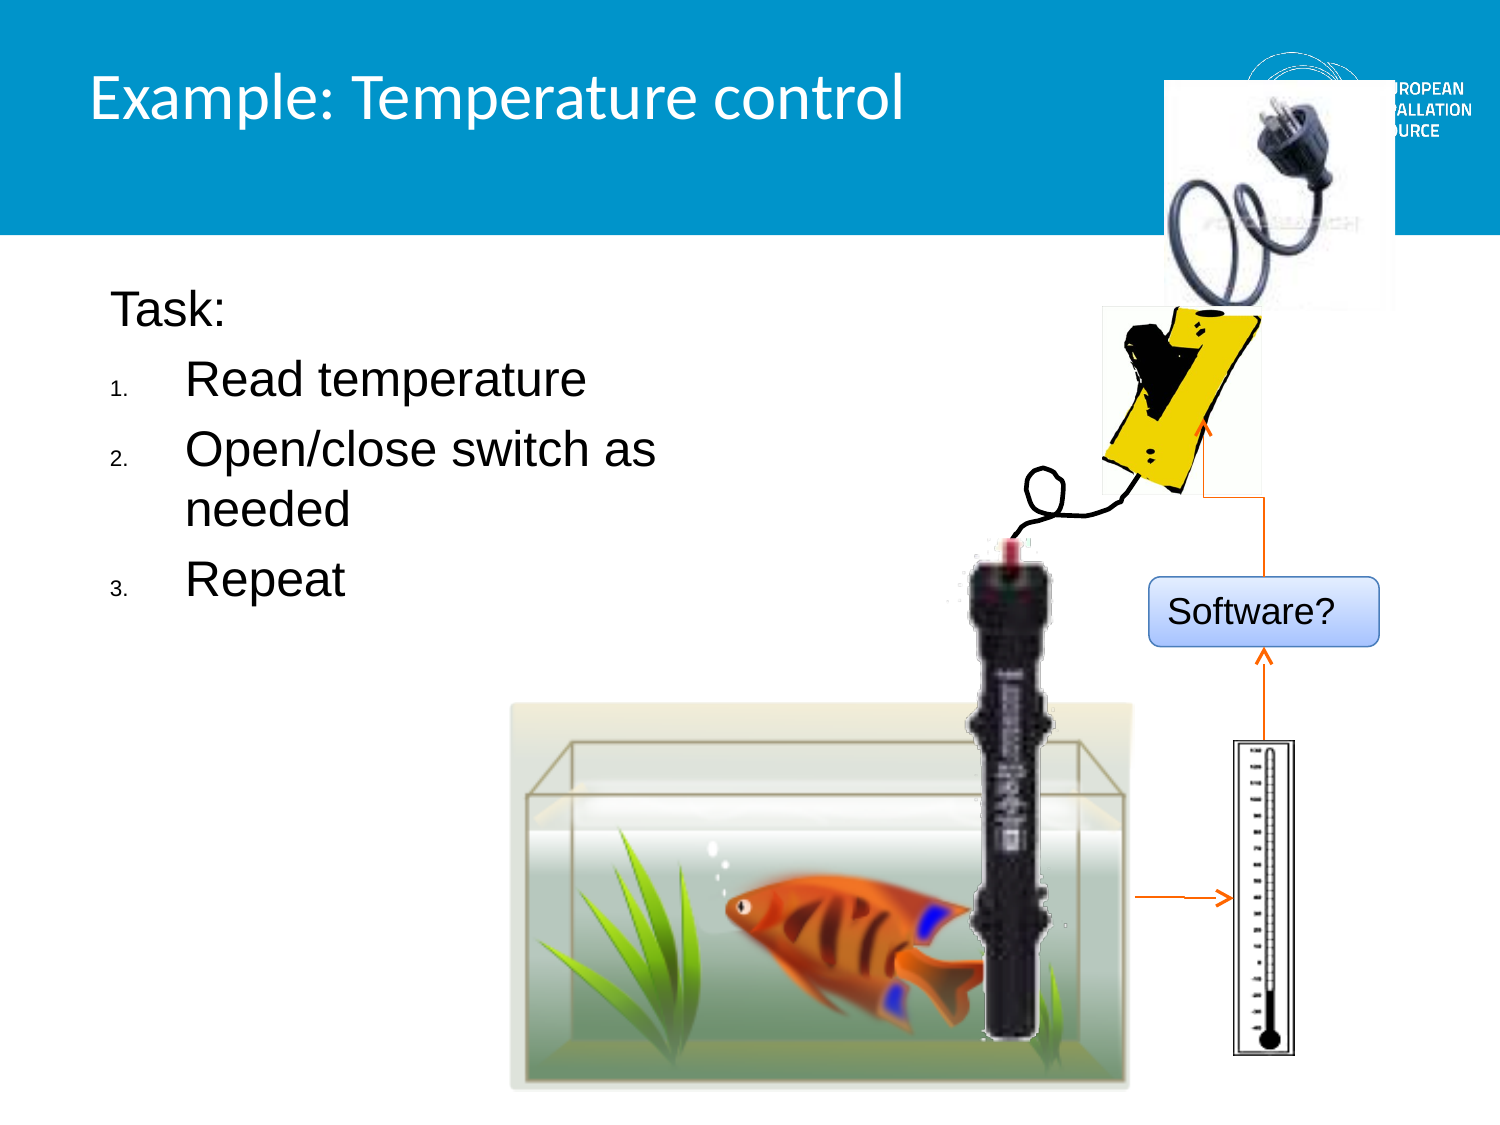

# Example: Temperature control
Task:
Read temperature
Open/close switch as needed
Repeat
Software?